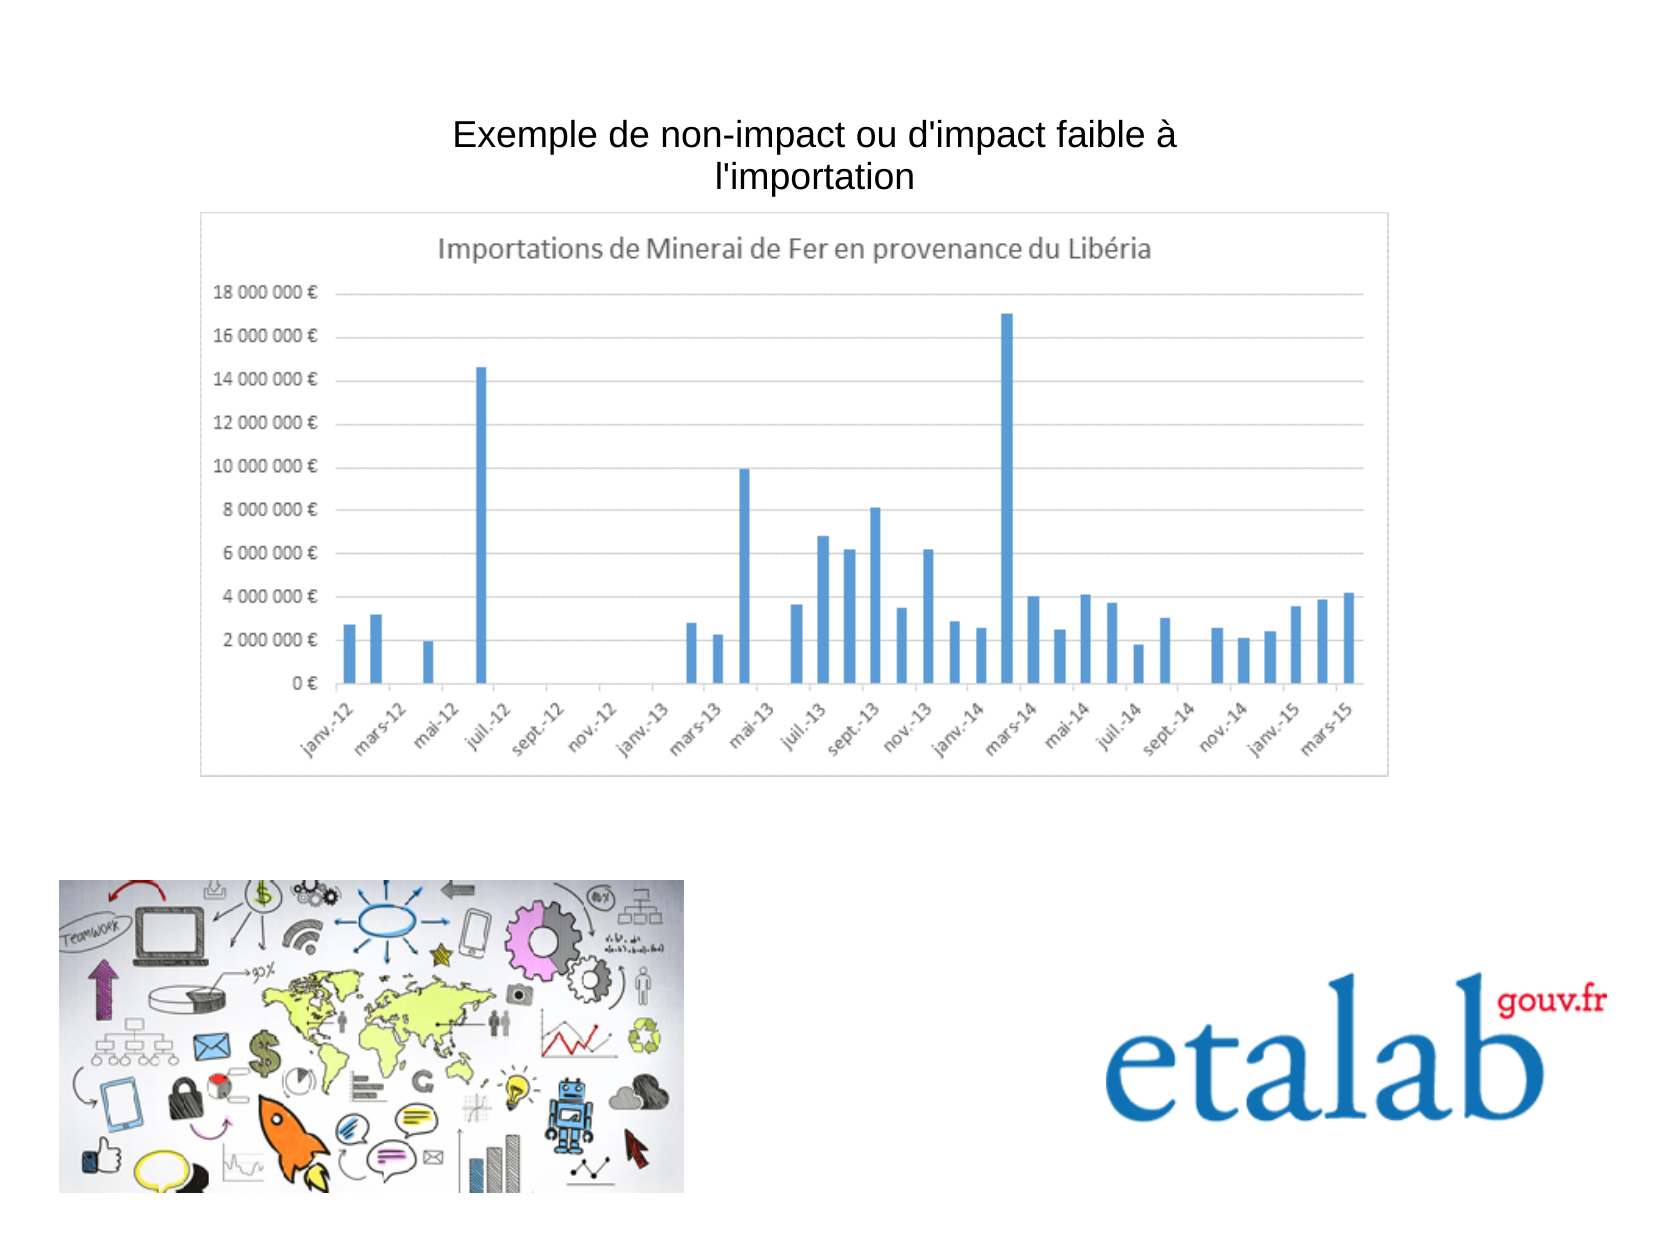

Exemple de non-impact ou d'impact faible à l'importation